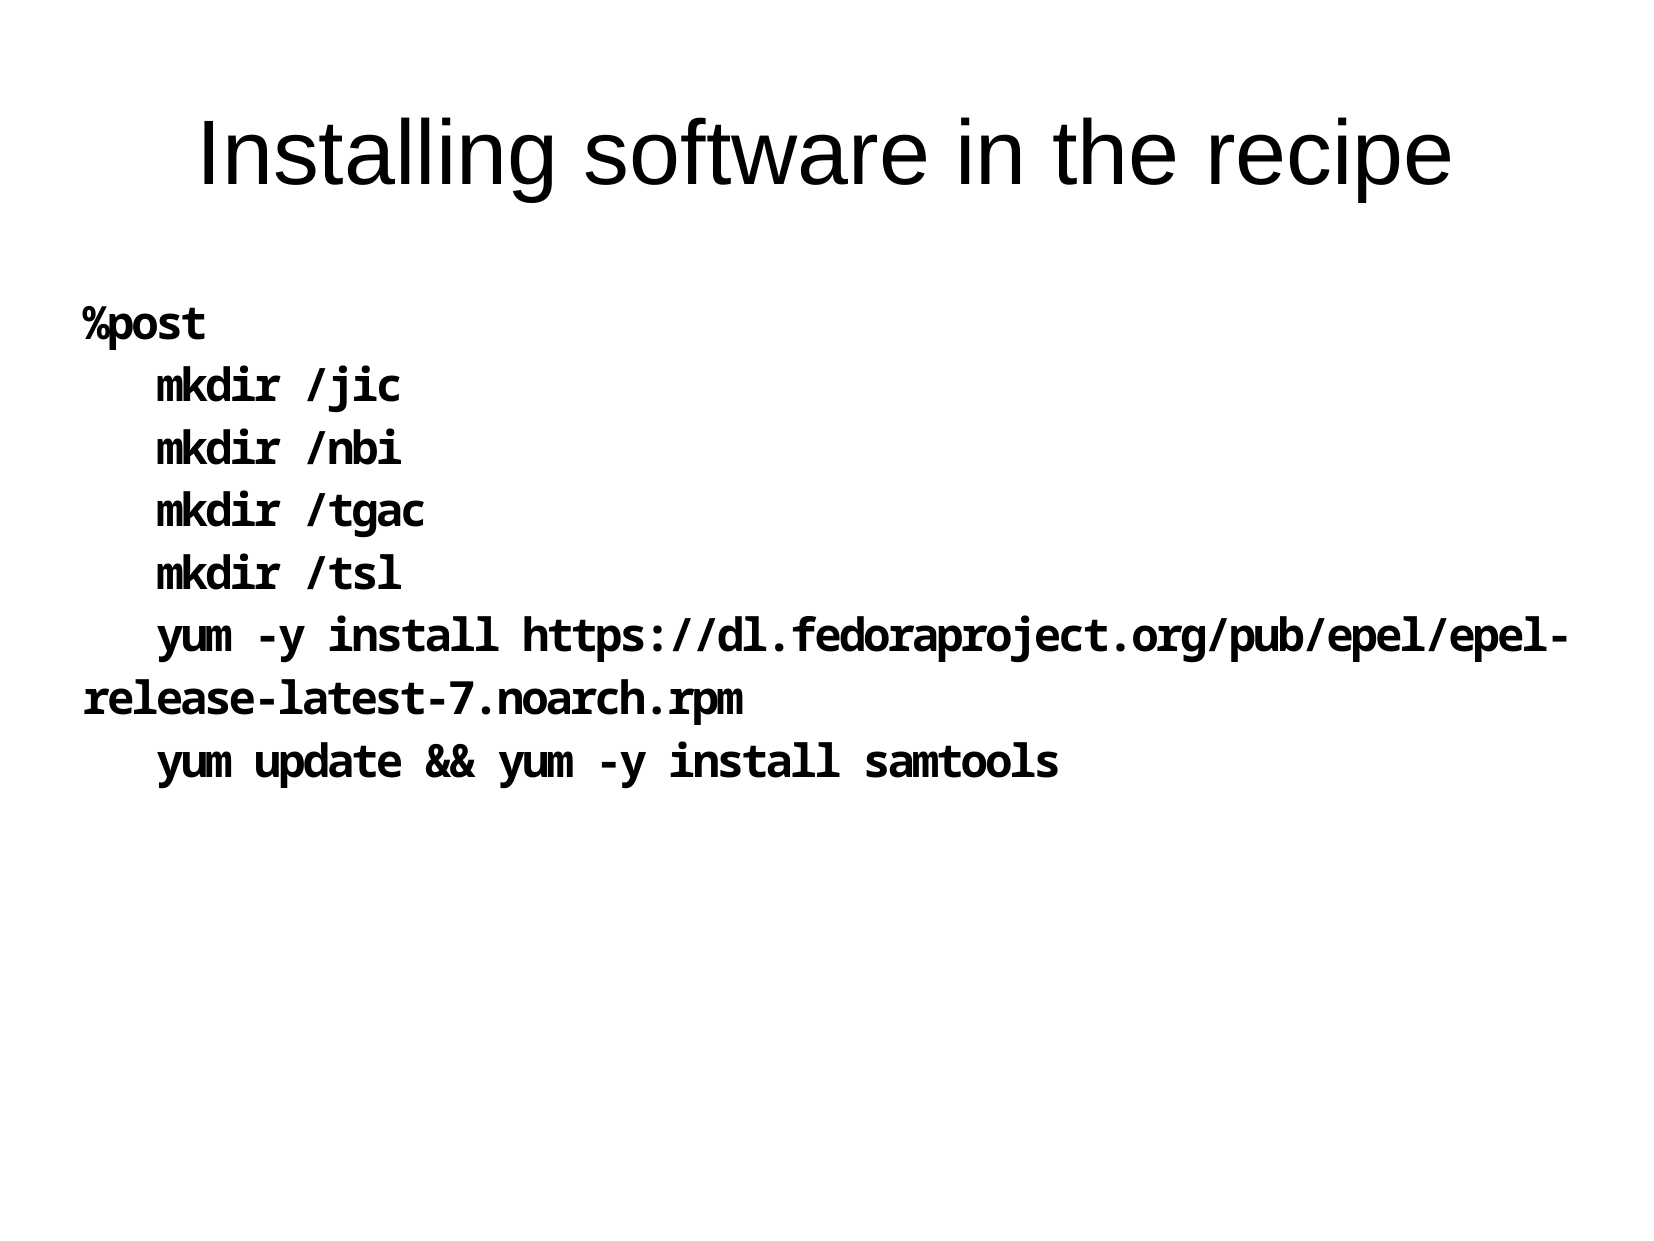

# Installing software in the recipe
%post
	mkdir /jic
	mkdir /nbi
	mkdir /tgac
	mkdir /tsl
	yum -y install https://dl.fedoraproject.org/pub/epel/epel-release-latest-7.noarch.rpm
	yum update && yum -y install samtools